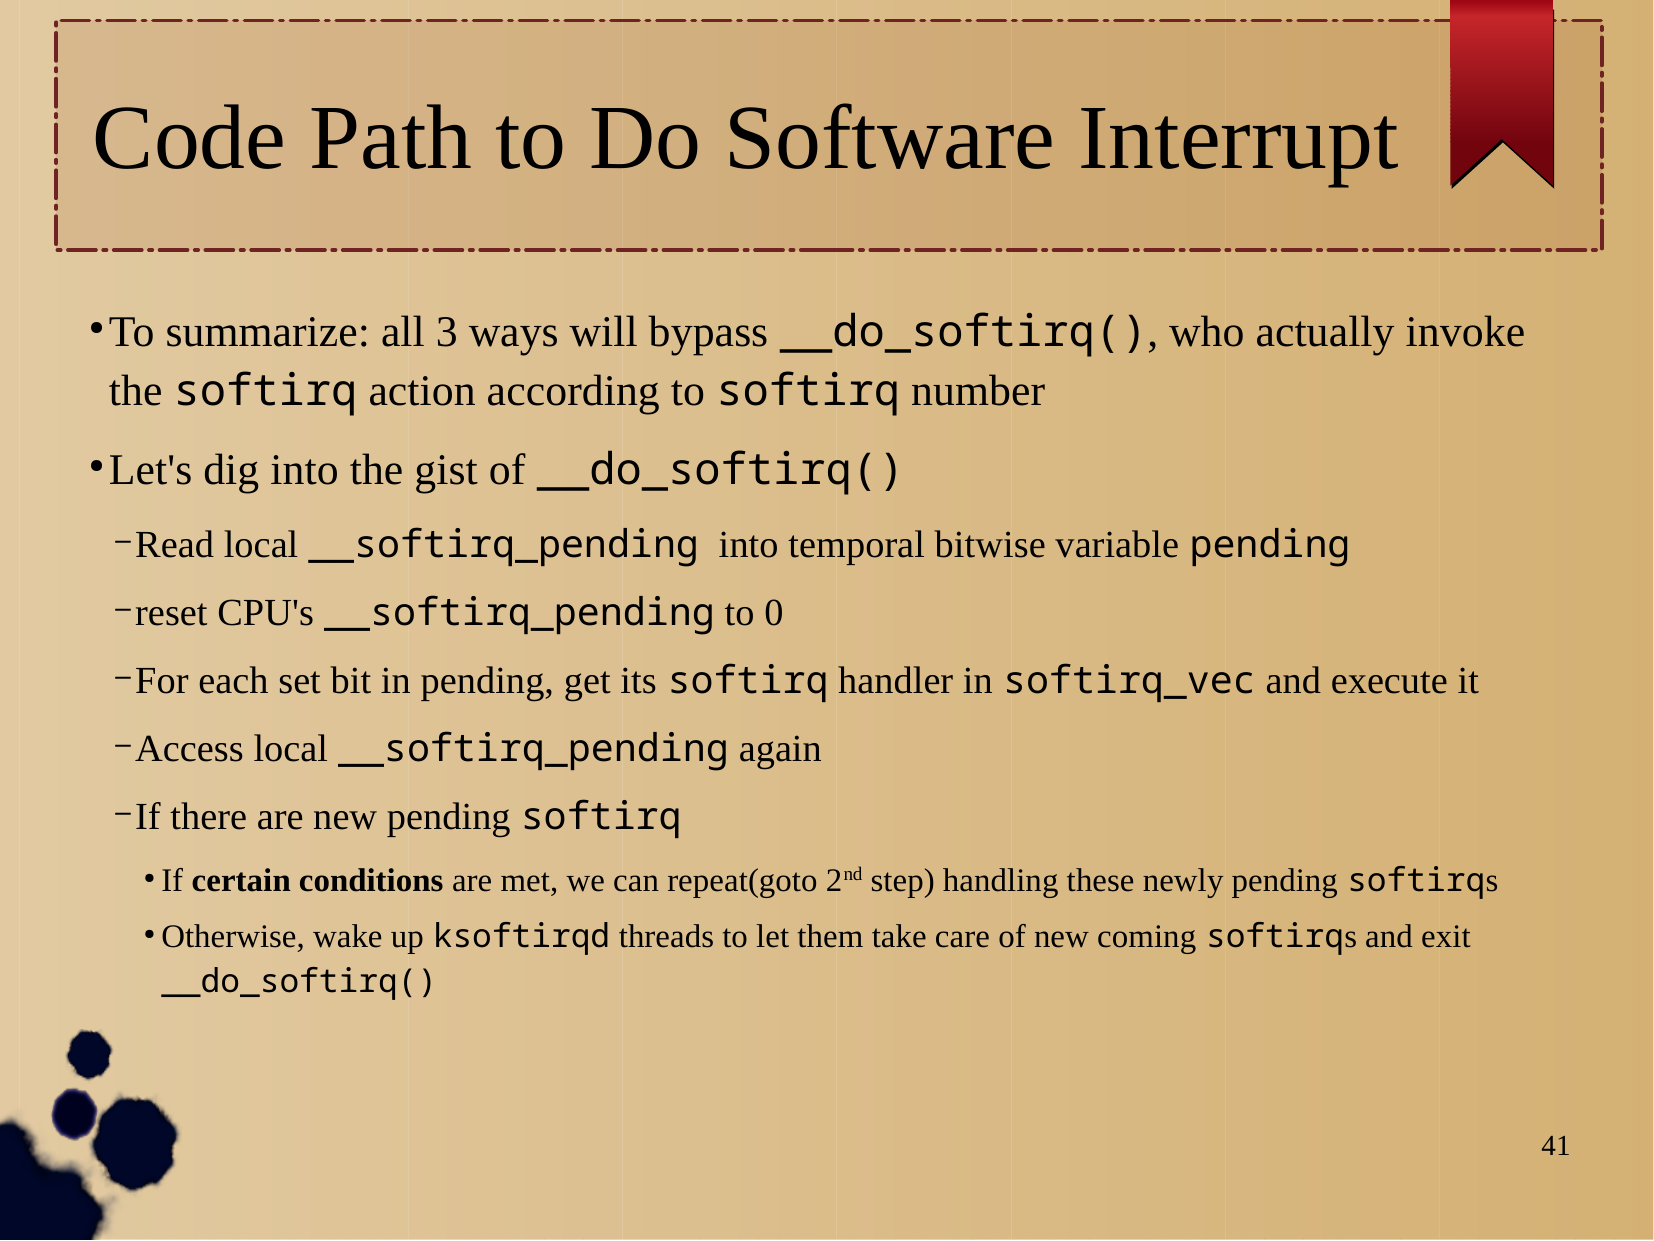

# Code Path to Do Software Interrupt
To summarize: all 3 ways will bypass __do_softirq(), who actually invoke the softirq action according to softirq number
Let's dig into the gist of __do_softirq()
Read local __softirq_pending into temporal bitwise variable pending
reset CPU's __softirq_pending to 0
For each set bit in pending, get its softirq handler in softirq_vec and execute it
Access local __softirq_pending again
If there are new pending softirq
If certain conditions are met, we can repeat(goto 2nd step) handling these newly pending softirqs
Otherwise, wake up ksoftirqd threads to let them take care of new coming softirqs and exit __do_softirq()
41